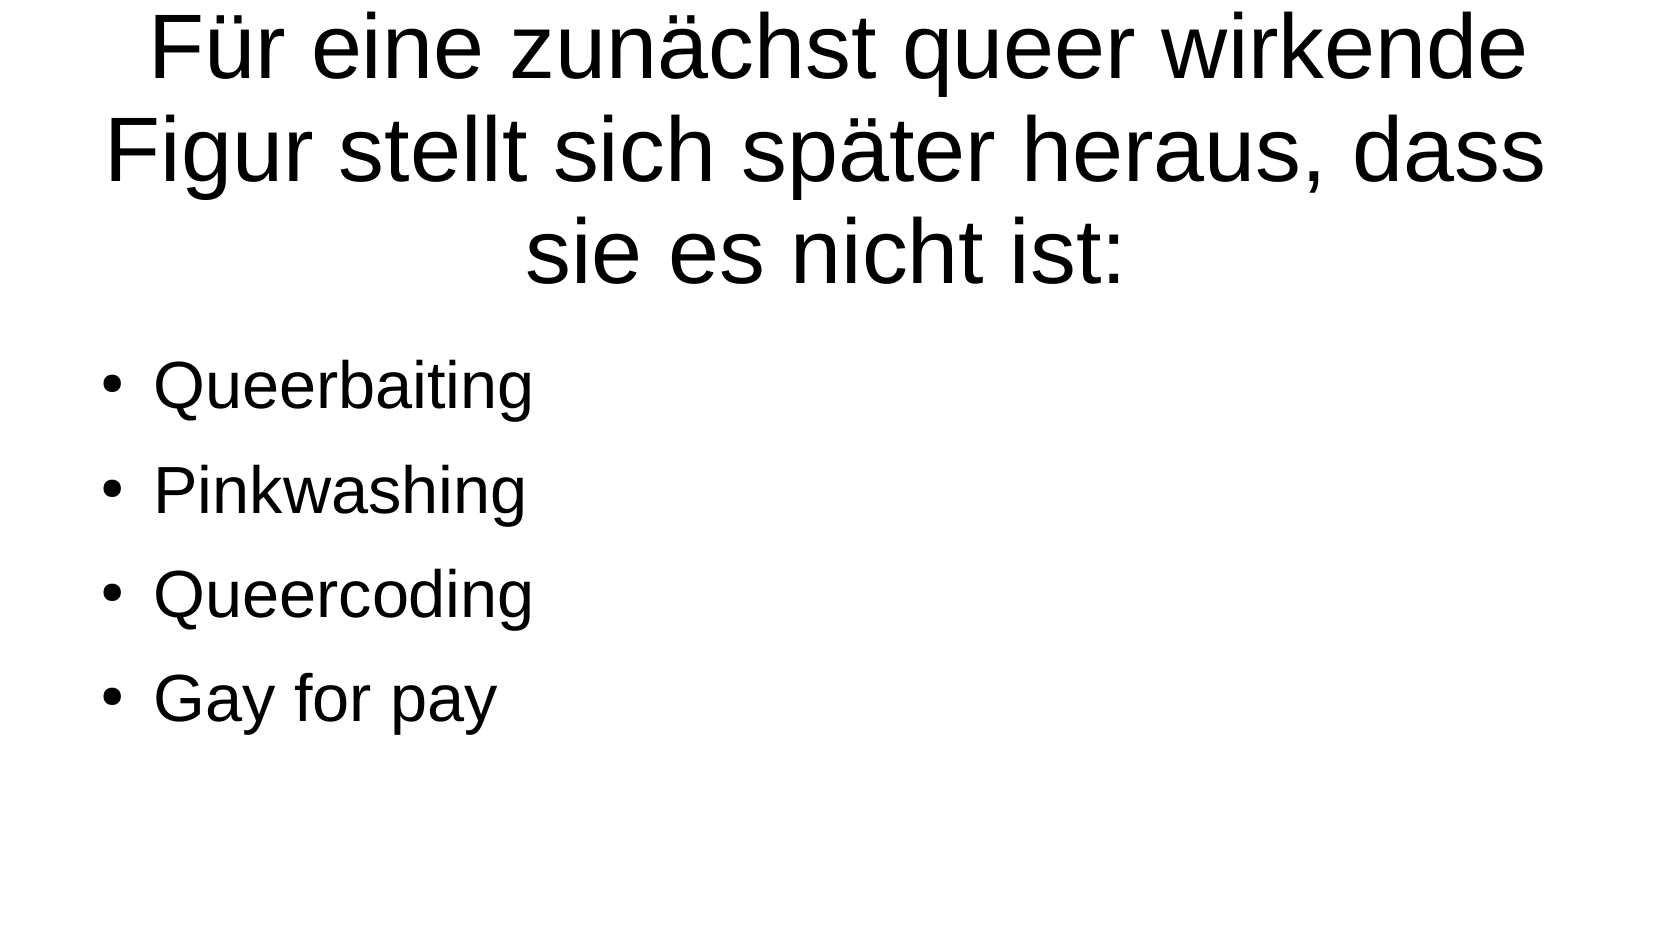

# Für eine zunächst queer wirkende Figur stellt sich später heraus, dass sie es nicht ist:
Queerbaiting
Pinkwashing
Queercoding
Gay for pay